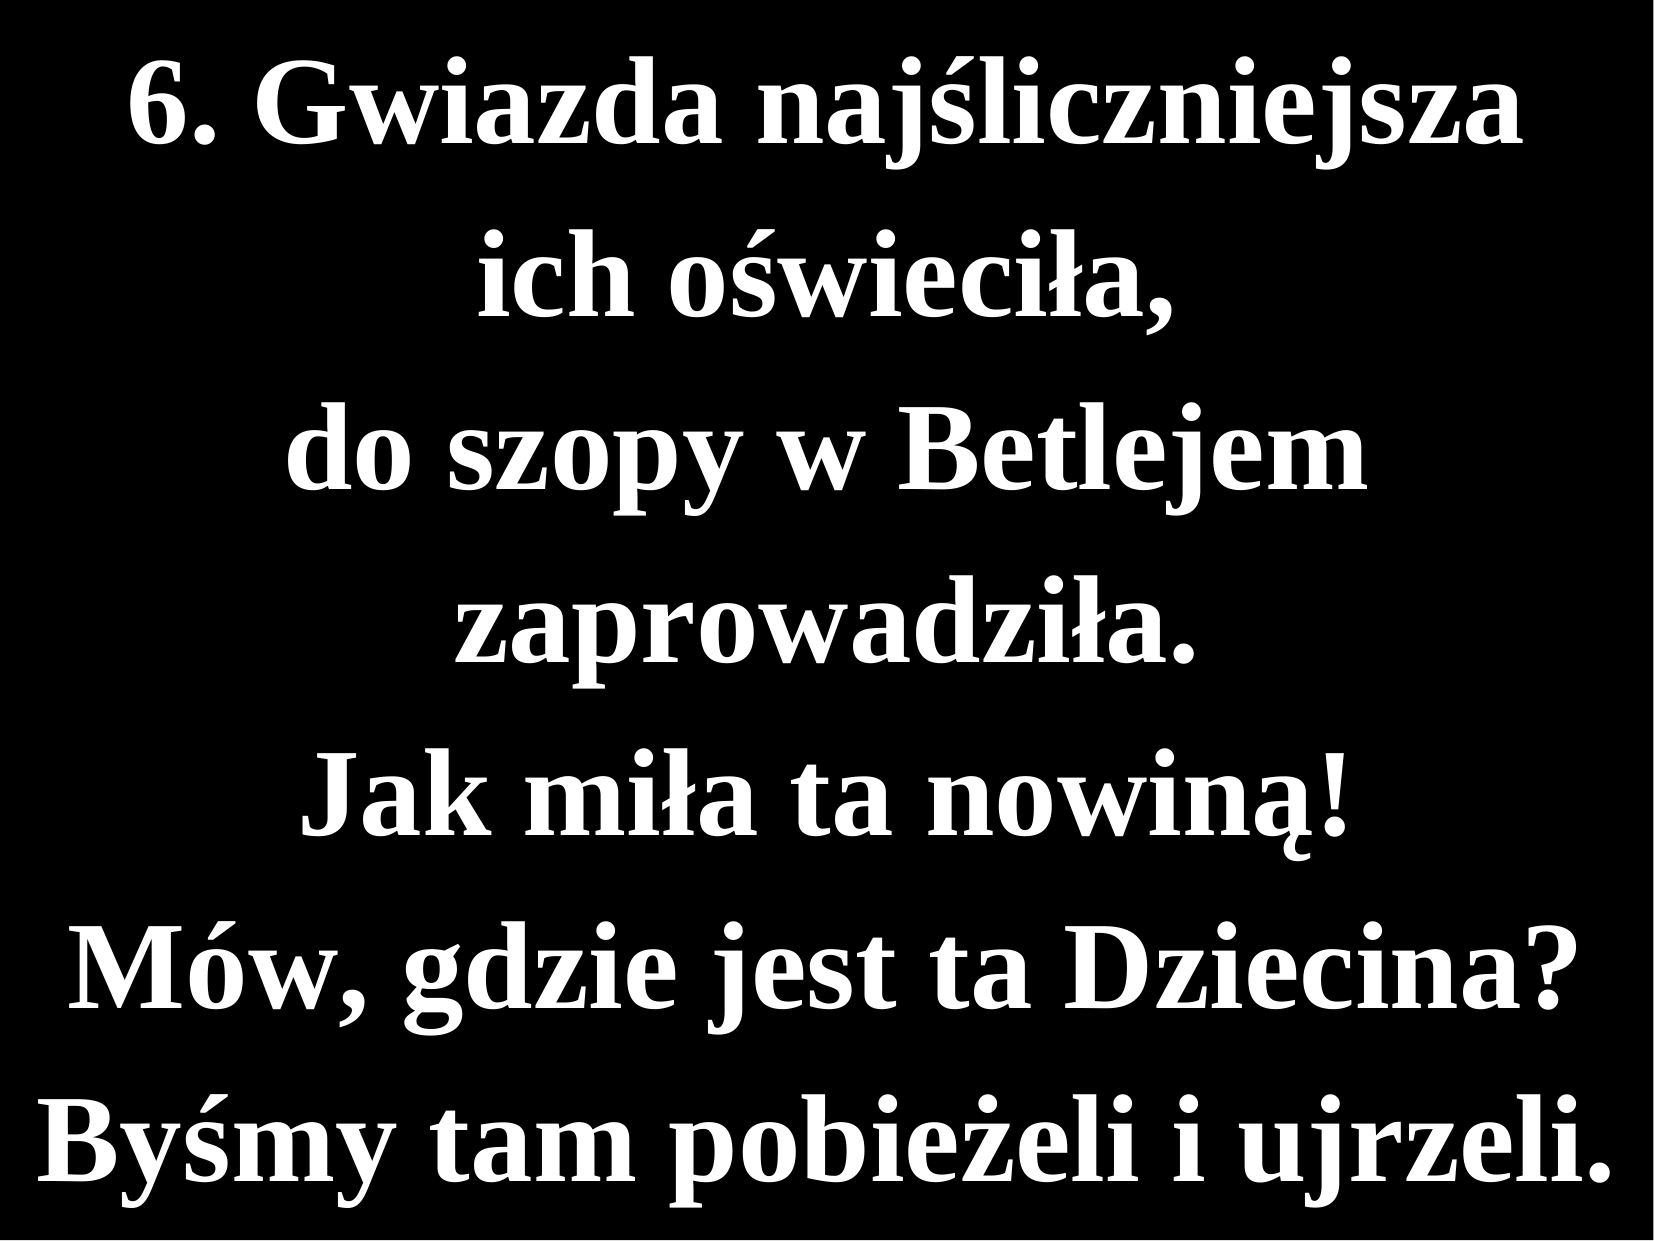

# 6. Gwiazda najśliczniejsza ppp ich oświeciła, ppp do szopy w Betlejem ppp zaprowadziła. ppp Jak miła ta nowiną! ppp Mów, gdzie jest ta Dziecina? ppp Byśmy tam pobieżeli i ujrzeli.